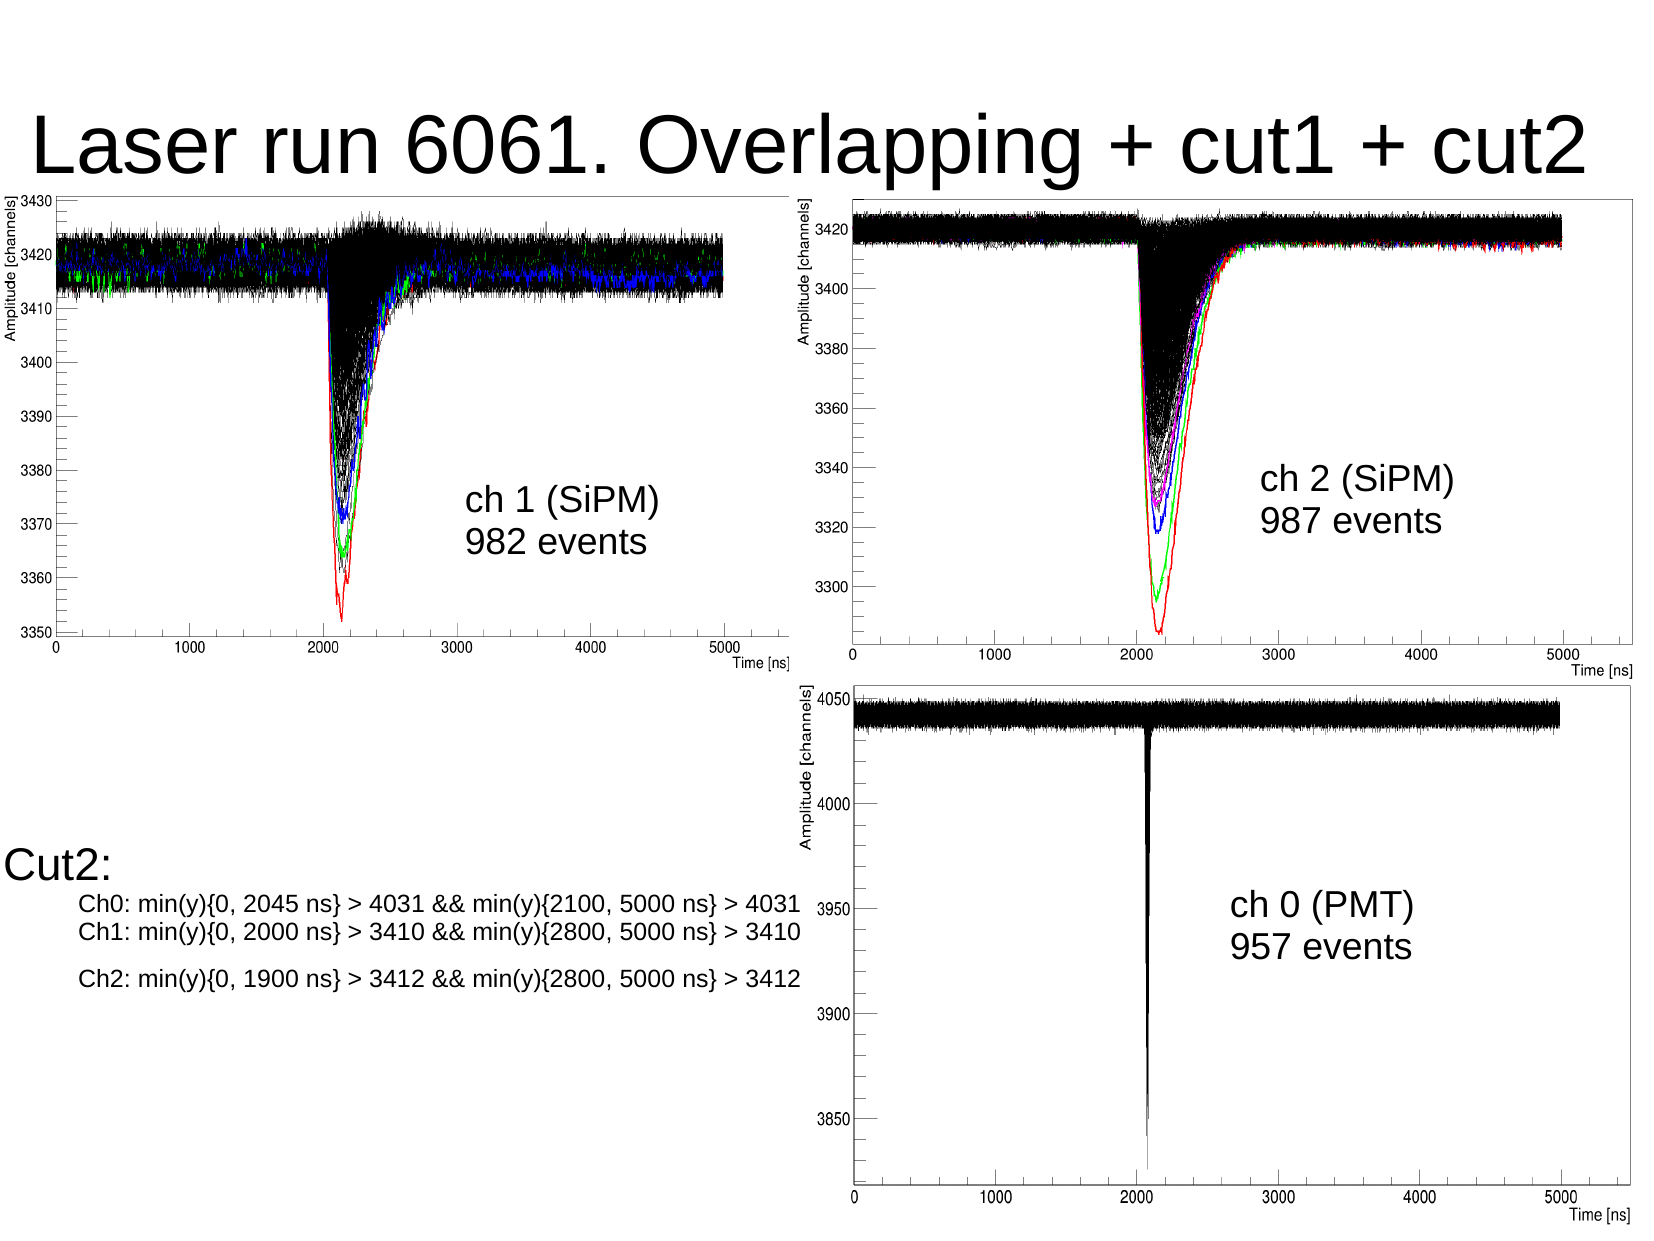

# Laser run 6061. Overlapping + cut1 + cut2
ch 2 (SiPM)
987 events
ch 1 (SiPM)
982 events
Cut2:
	Ch0: min(y){0, 2045 ns} > 4031 && min(y){2100, 5000 ns} > 4031
	Ch1: min(y){0, 2000 ns} > 3410 && min(y){2800, 5000 ns} > 3410
	Ch2: min(y){0, 1900 ns} > 3412 && min(y){2800, 5000 ns} > 3412
ch 0 (PMT)
957 events